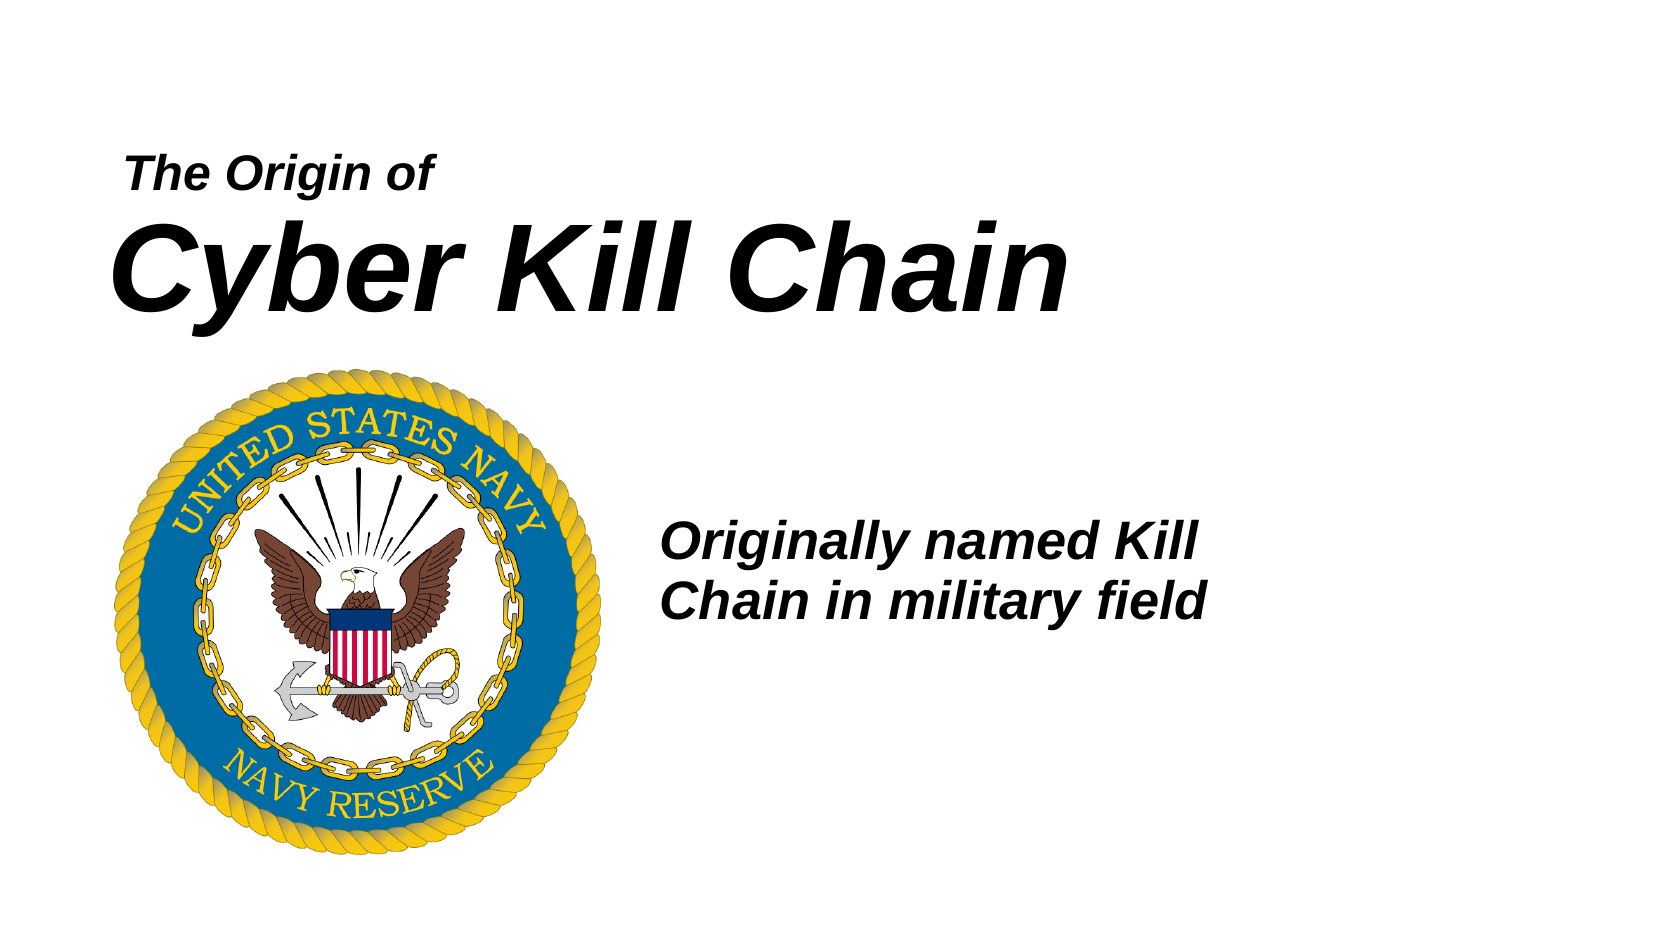

The Origin of
Cyber Kill Chain
Originally named Kill Chain in military field